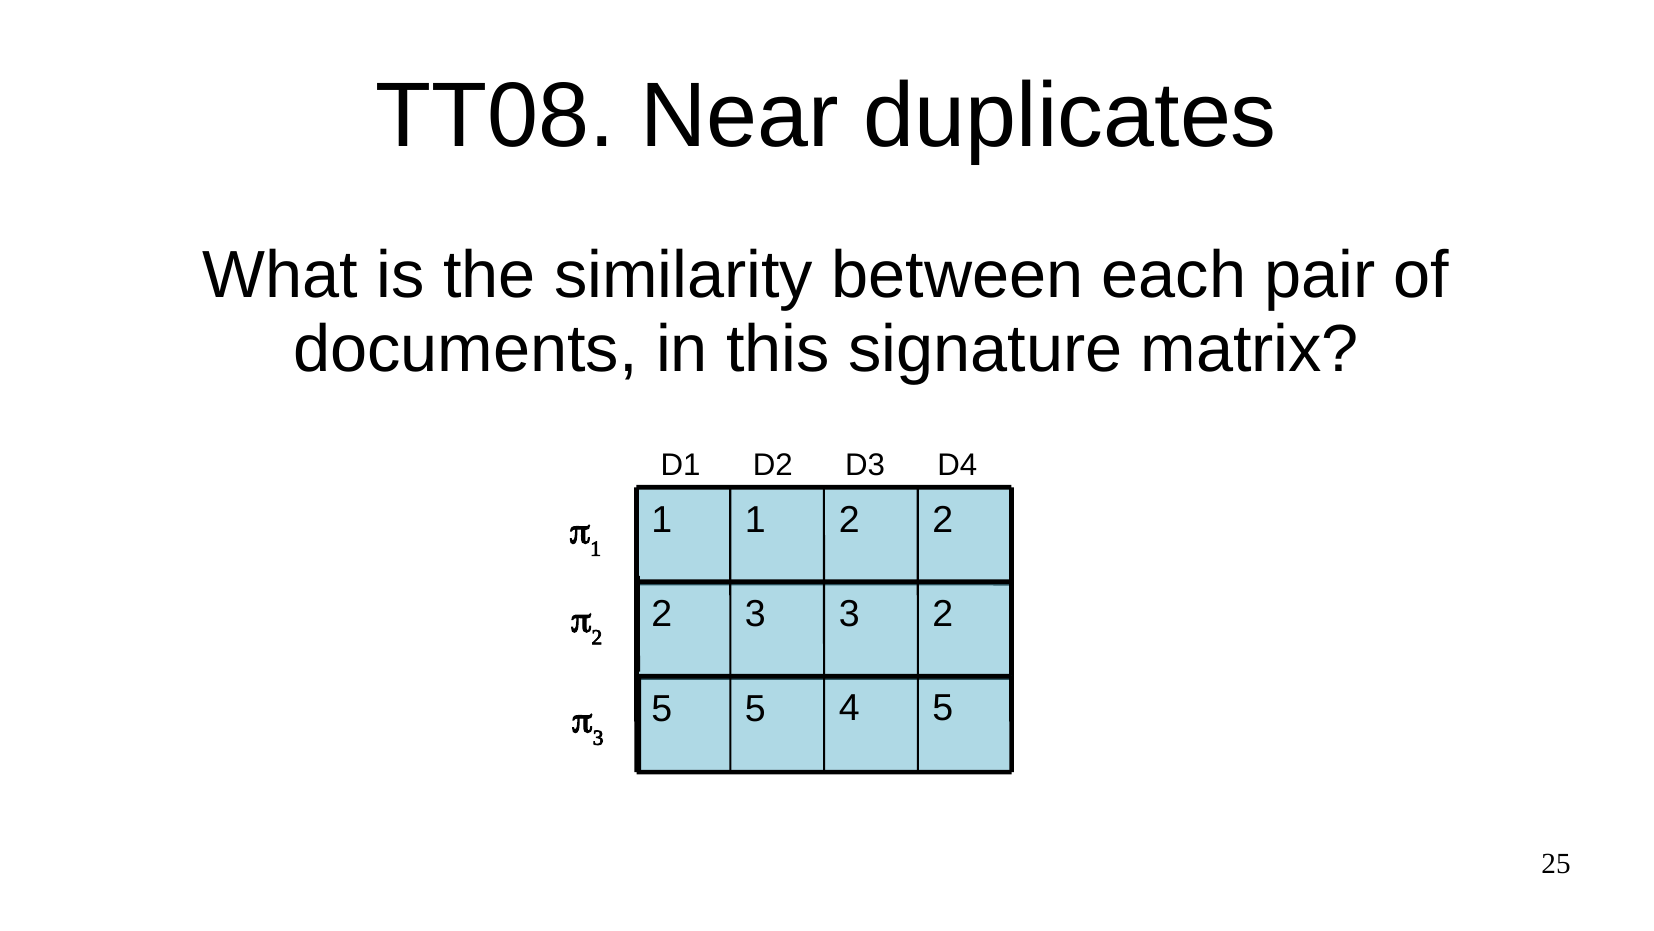

# TT08. Near duplicates
What is the similarity between each pair of documents, in this signature matrix?
 D1 D2 D3 D4
1
1
2
2
1
2
3
3
2
2
4
5
5
5
3
25